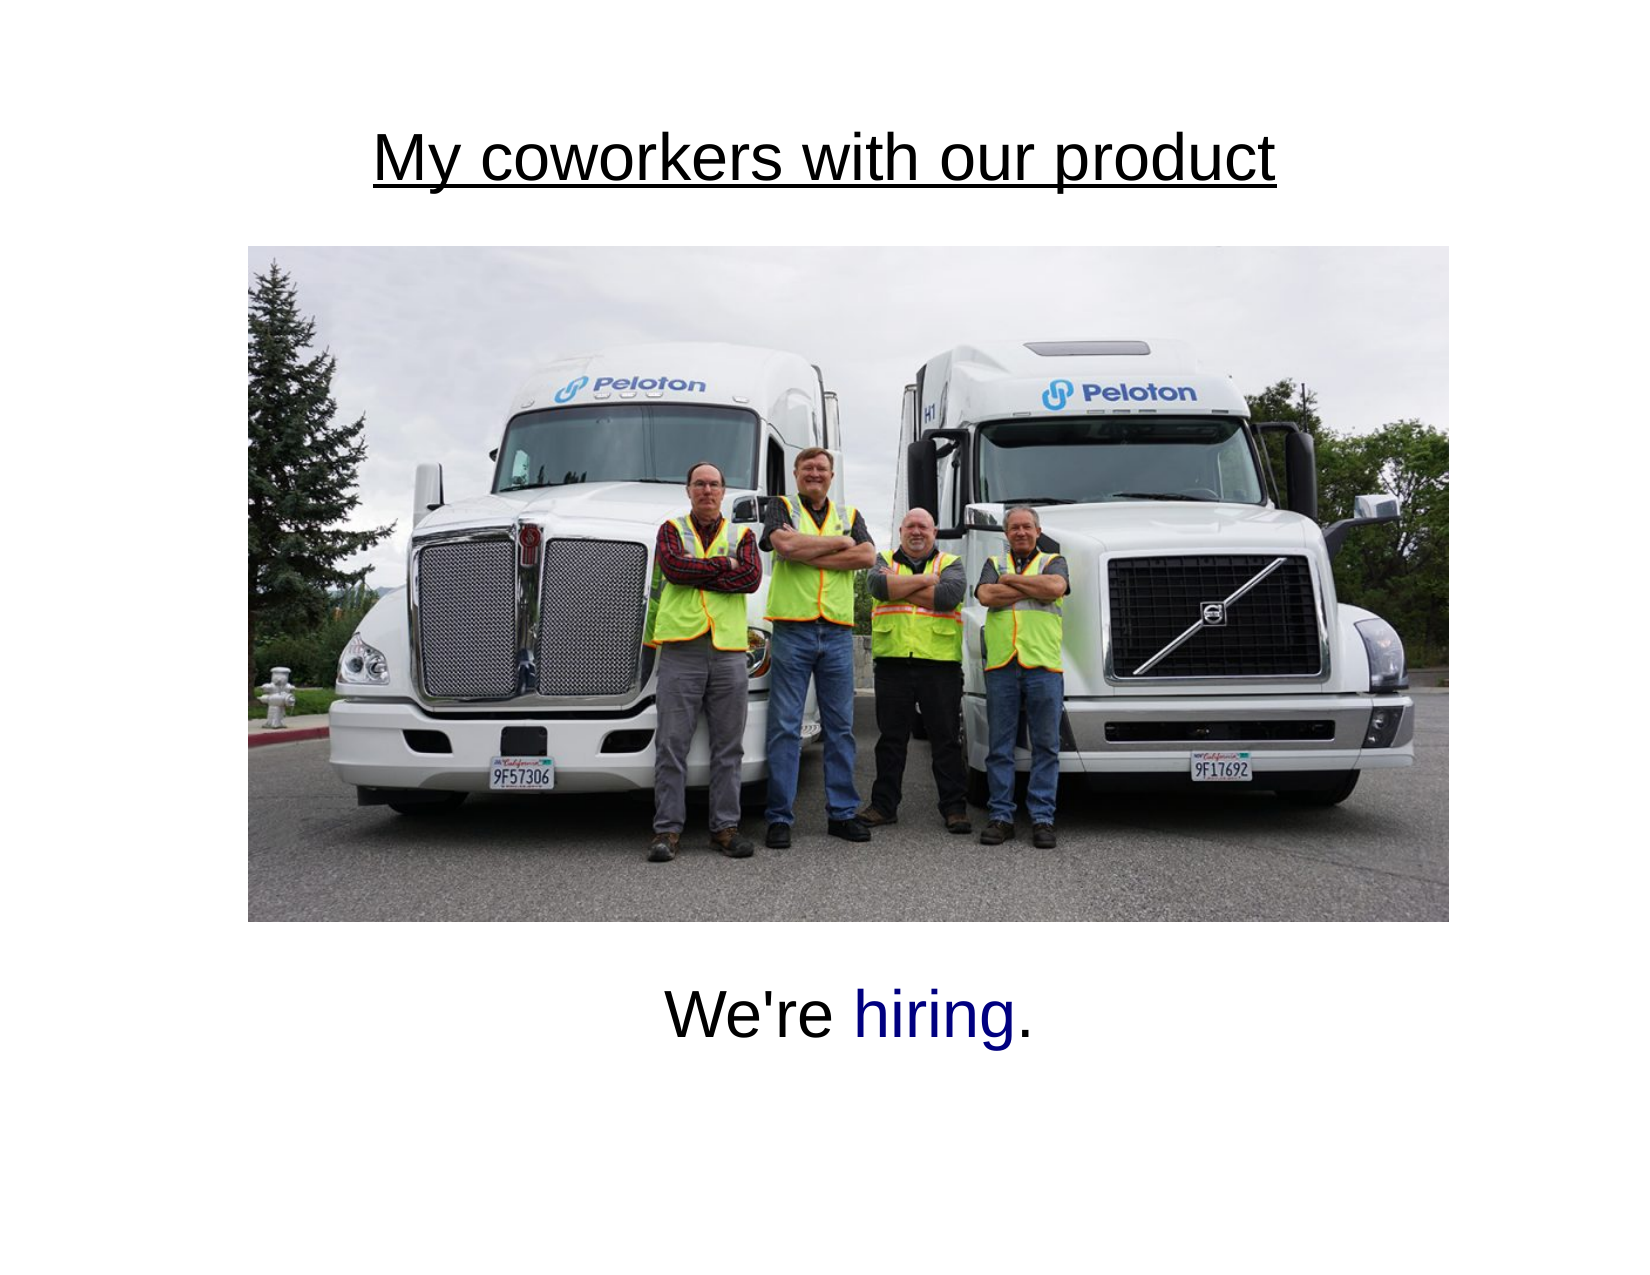

# My coworkers with our product
We're hiring.